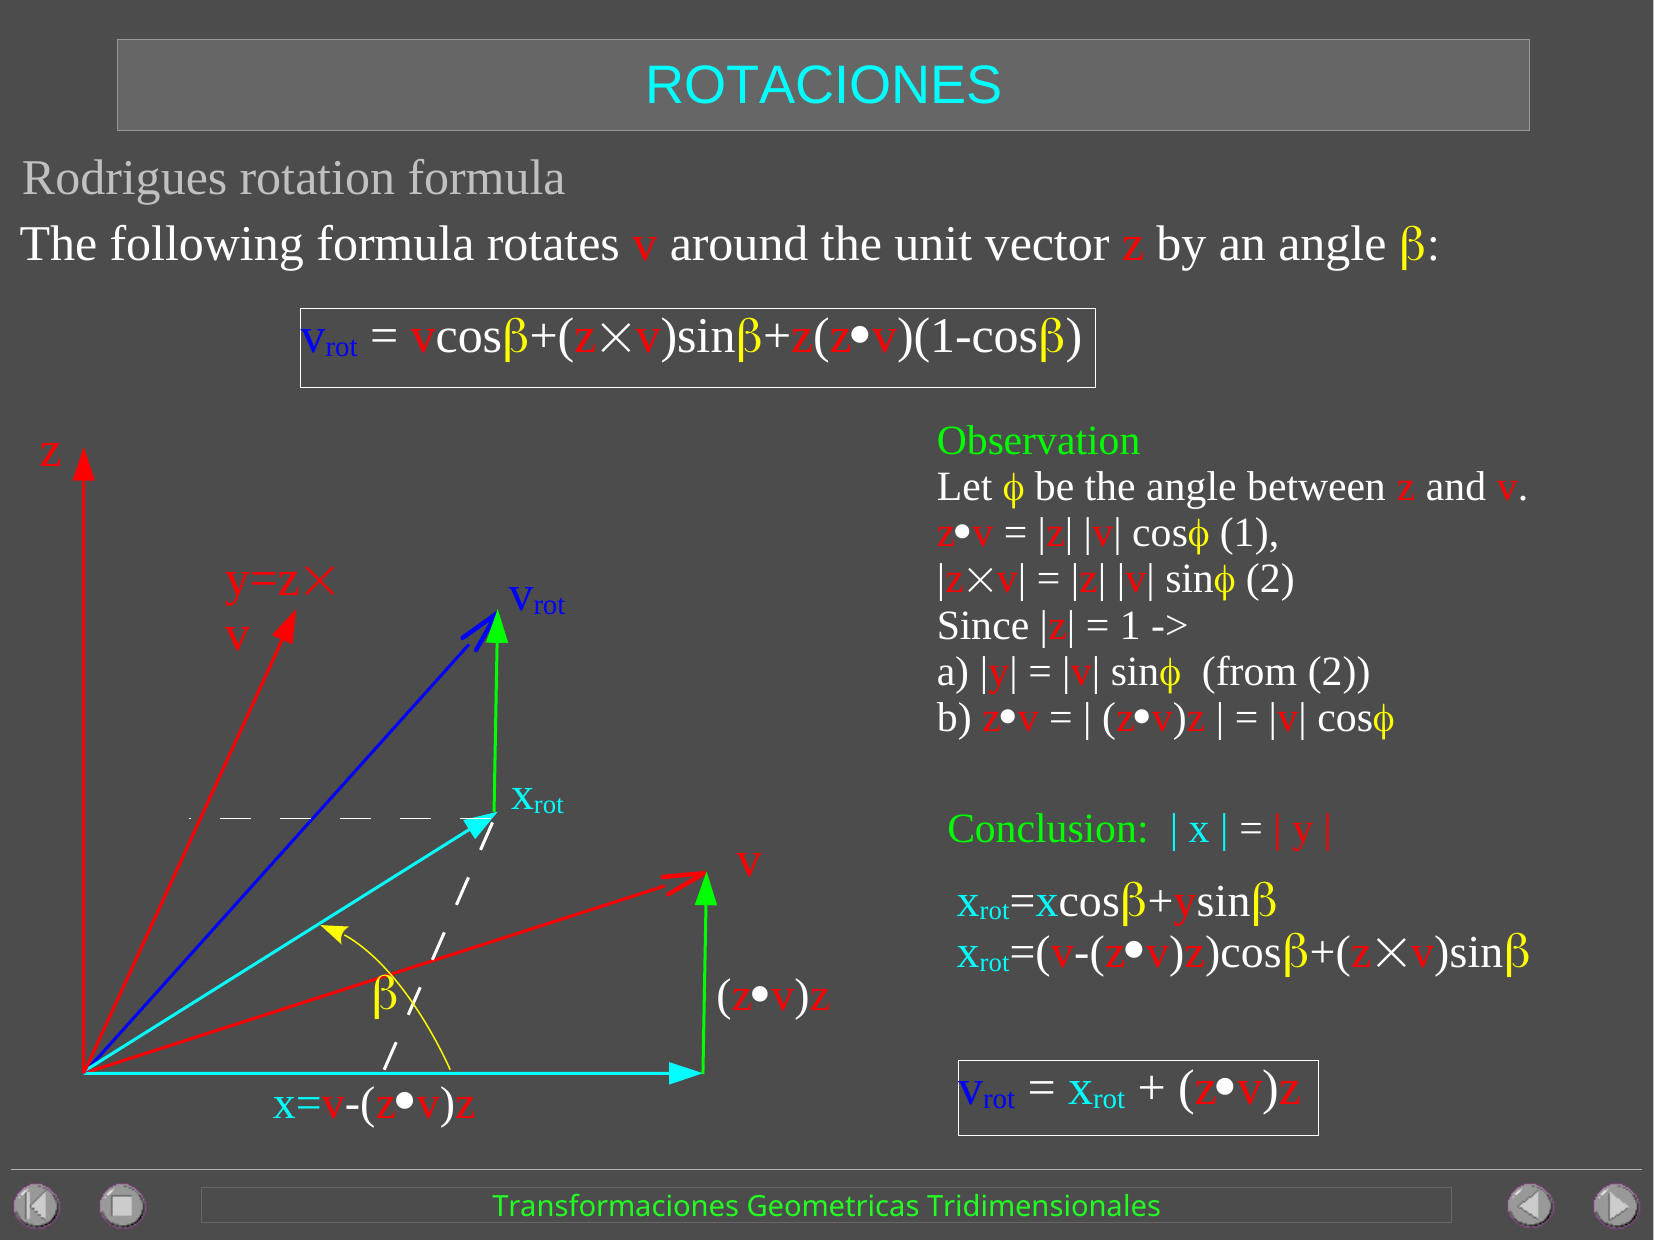

# ROTACIONES
Rodrigues rotation formula
The following formula rotates v around the unit vector z by an angle b:
vrot = vcosb+(zv)sinb+z(zv)(1-cosb)
Observation
Let f be the angle between z and v.
zv = |z| |v| cosf (1),
|zv| = |z| |v| sinf (2)
Since |z| = 1 ->
a) |y| = |v| sinf (from (2))
b) zv = | (zv)z | = |v| cosf
z
y=zv
vrot
xrot
Conclusion: | x | = | y |
v
xrot=xcosb+ysinb
xrot=(v-(zv)z)cosb+(zv)sinb
b
(zv)z
vrot = xrot + (zv)z
x=v-(zv)z